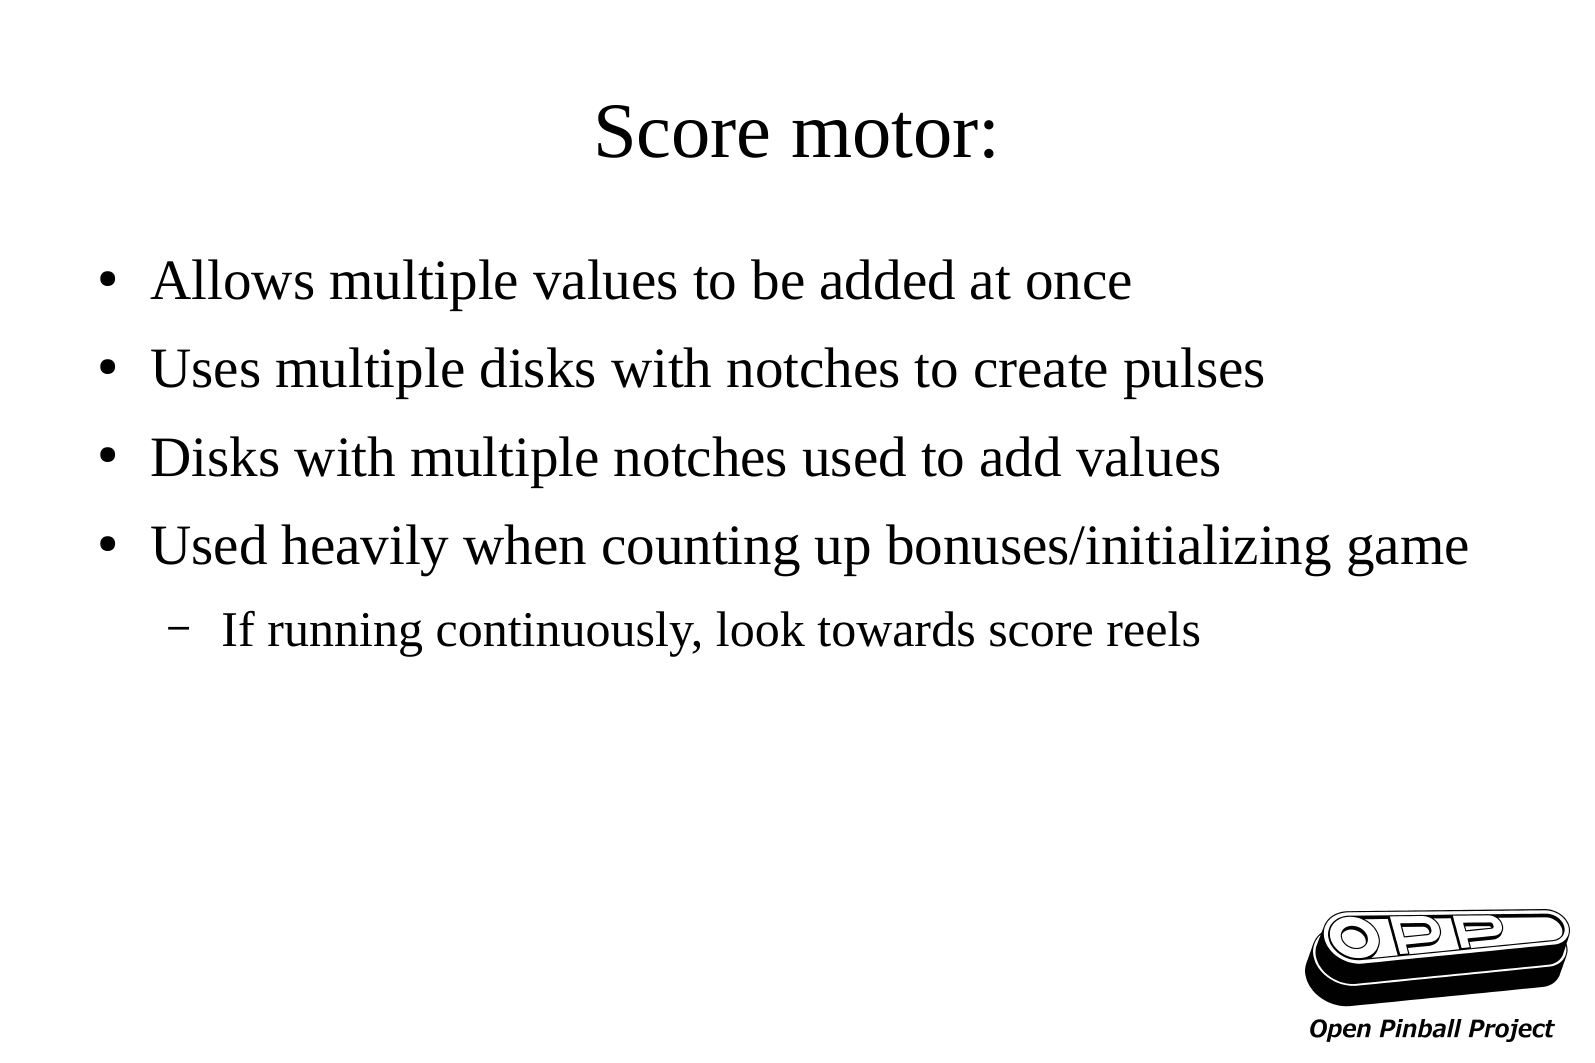

# Score motor:
Allows multiple values to be added at once
Uses multiple disks with notches to create pulses
Disks with multiple notches used to add values
Used heavily when counting up bonuses/initializing game
If running continuously, look towards score reels